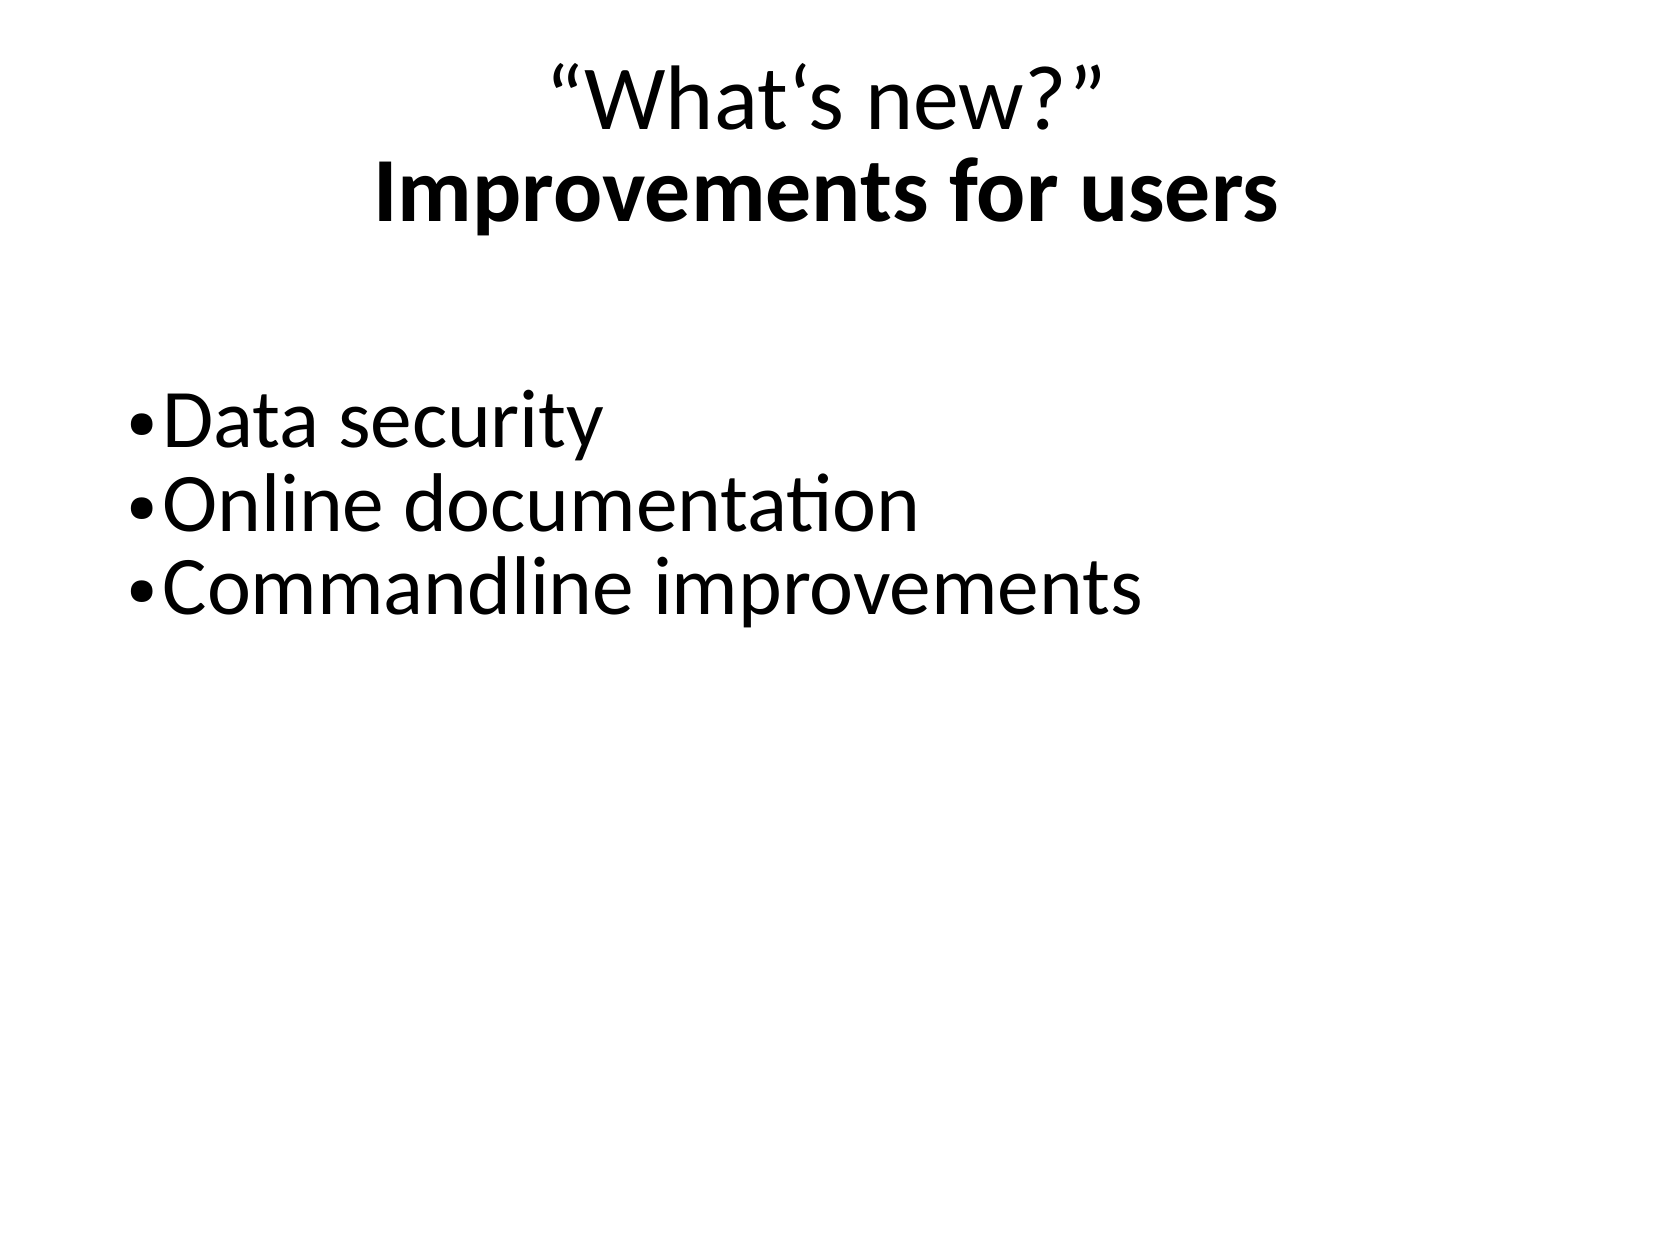

# “What‘s new?” Improvements for users
Data security
Online documentation
Commandline improvements